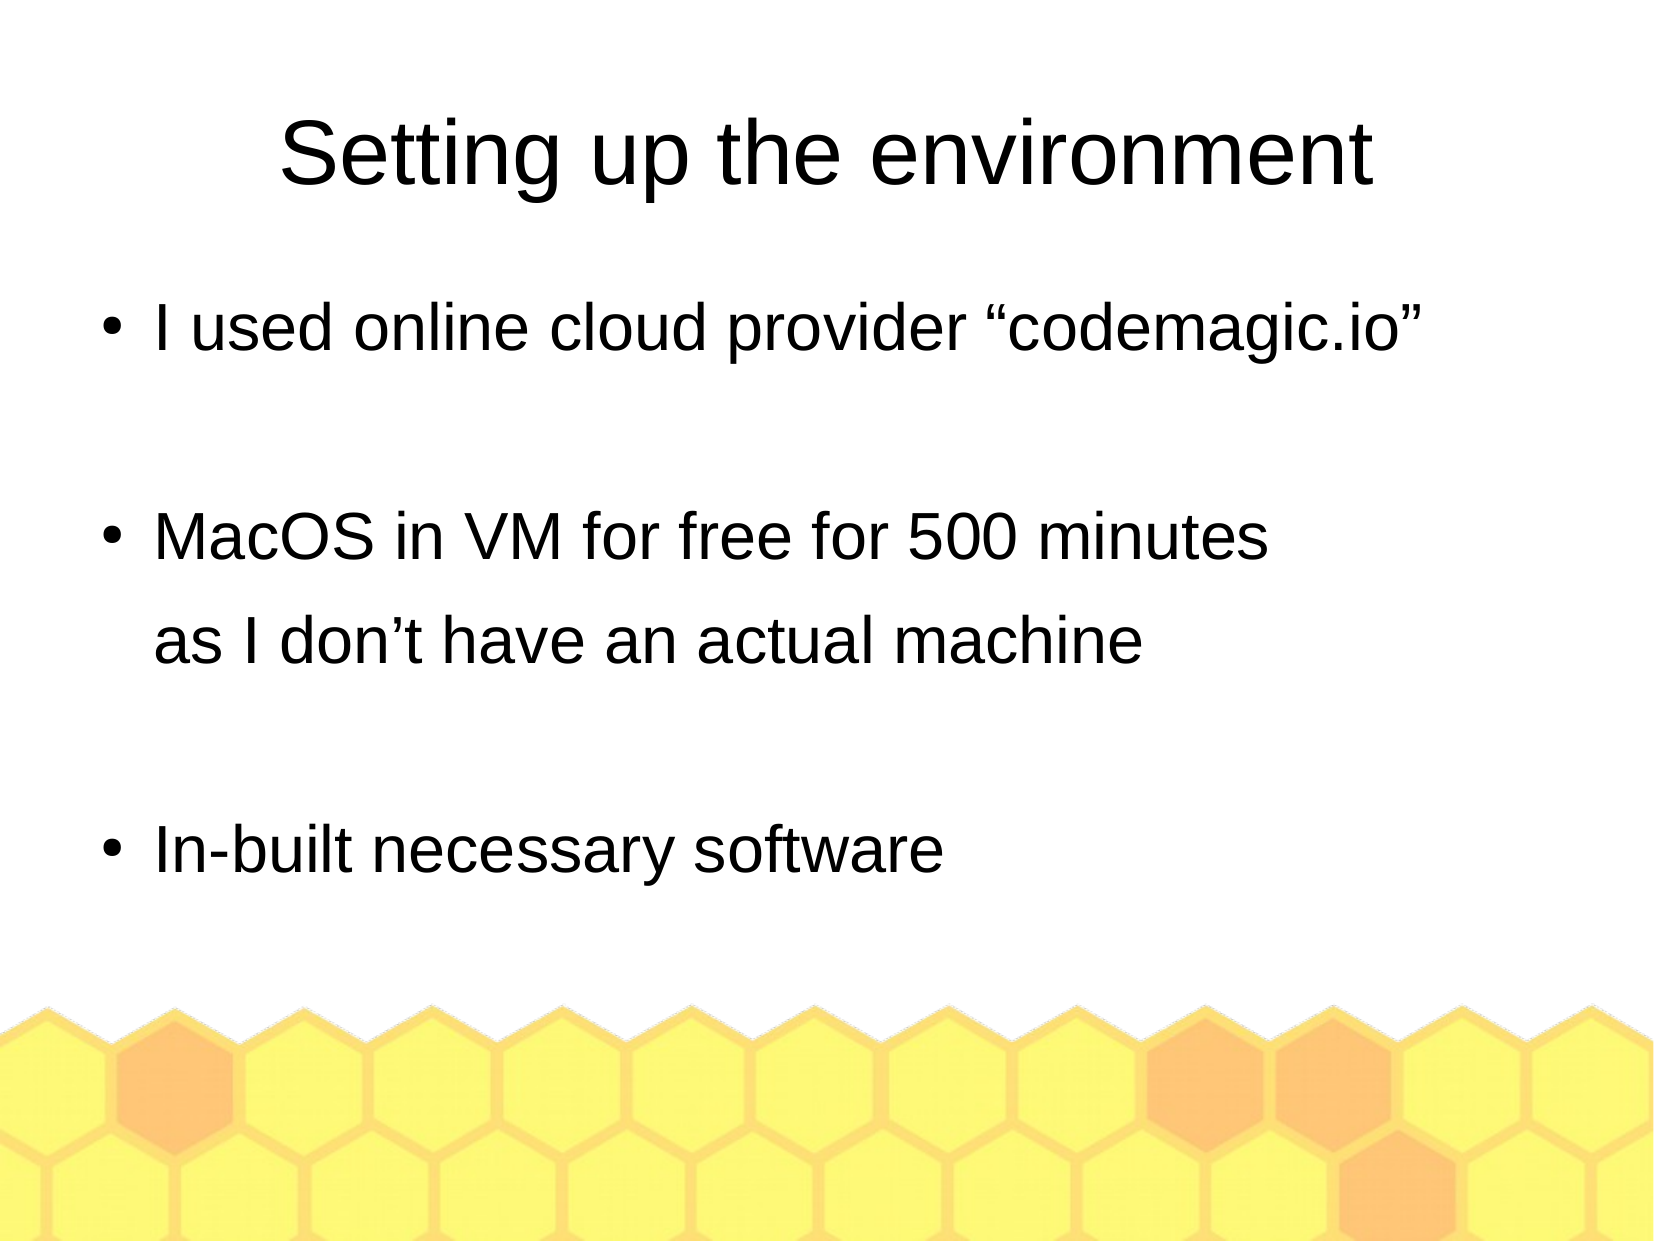

# Setting up the environment
I used online cloud provider “codemagic.io”
MacOS in VM for free for 500 minutes
as I don’t have an actual machine
In-built necessary software